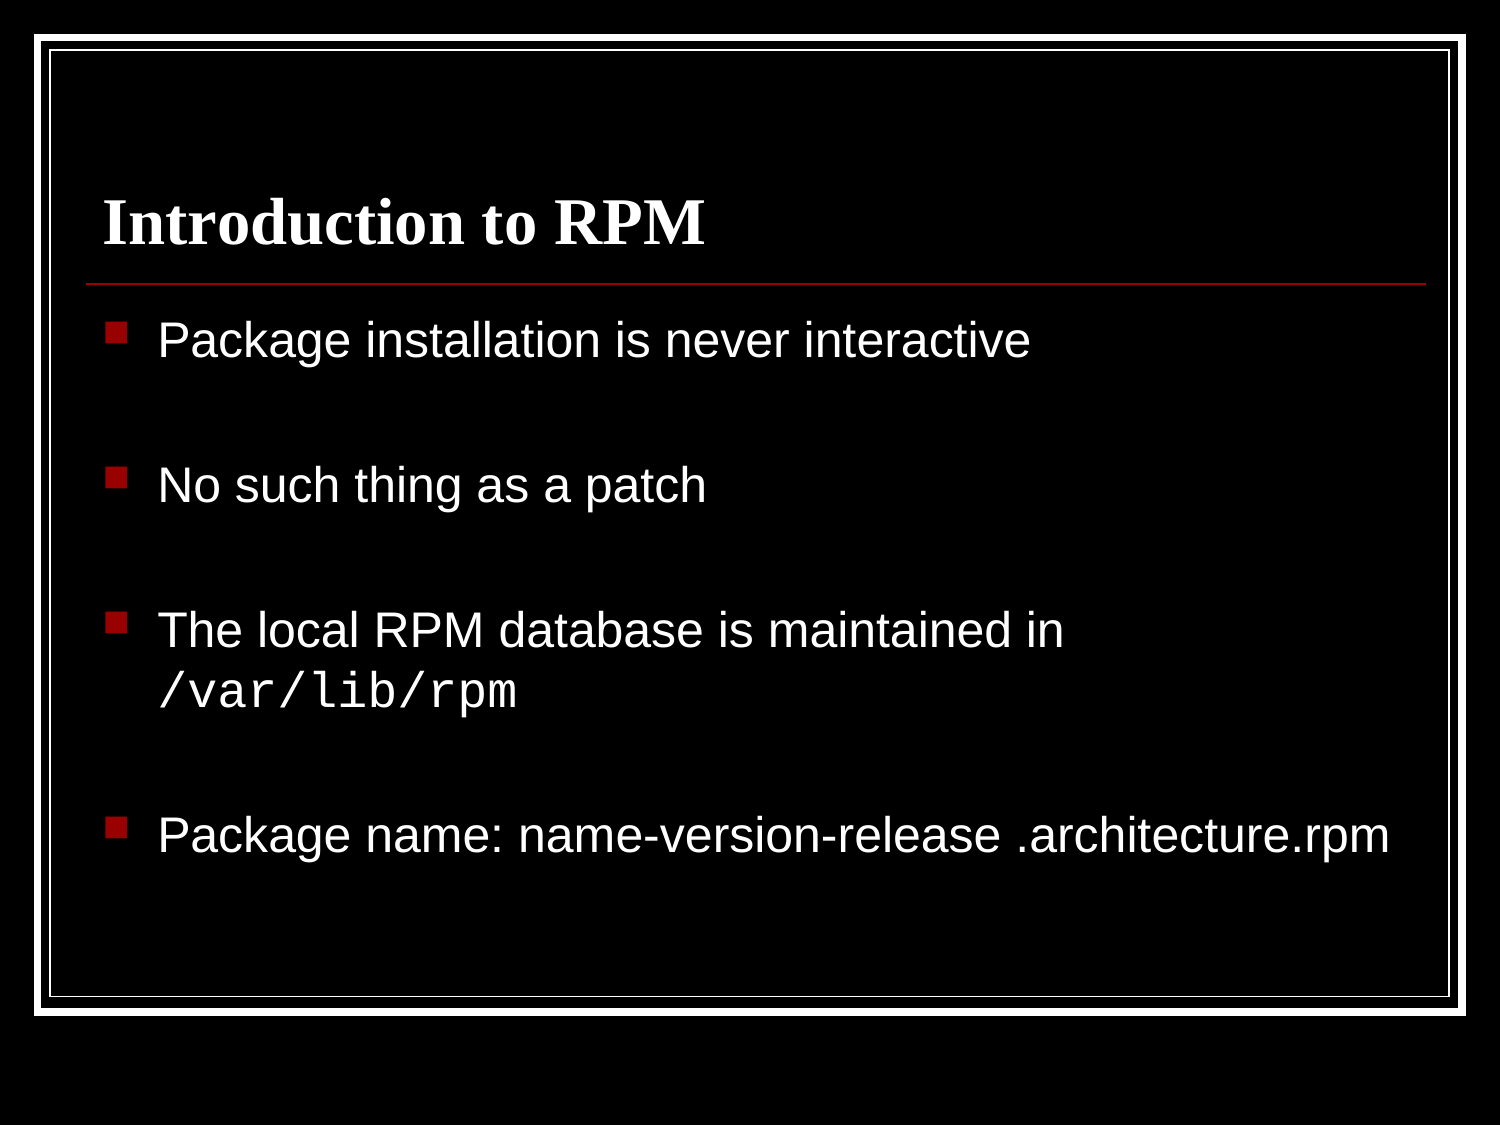

# Introduction to RPM
Package installation is never interactive
No such thing as a patch
The local RPM database is maintained in /var/lib/rpm
Package name: name-version-release .architecture.rpm